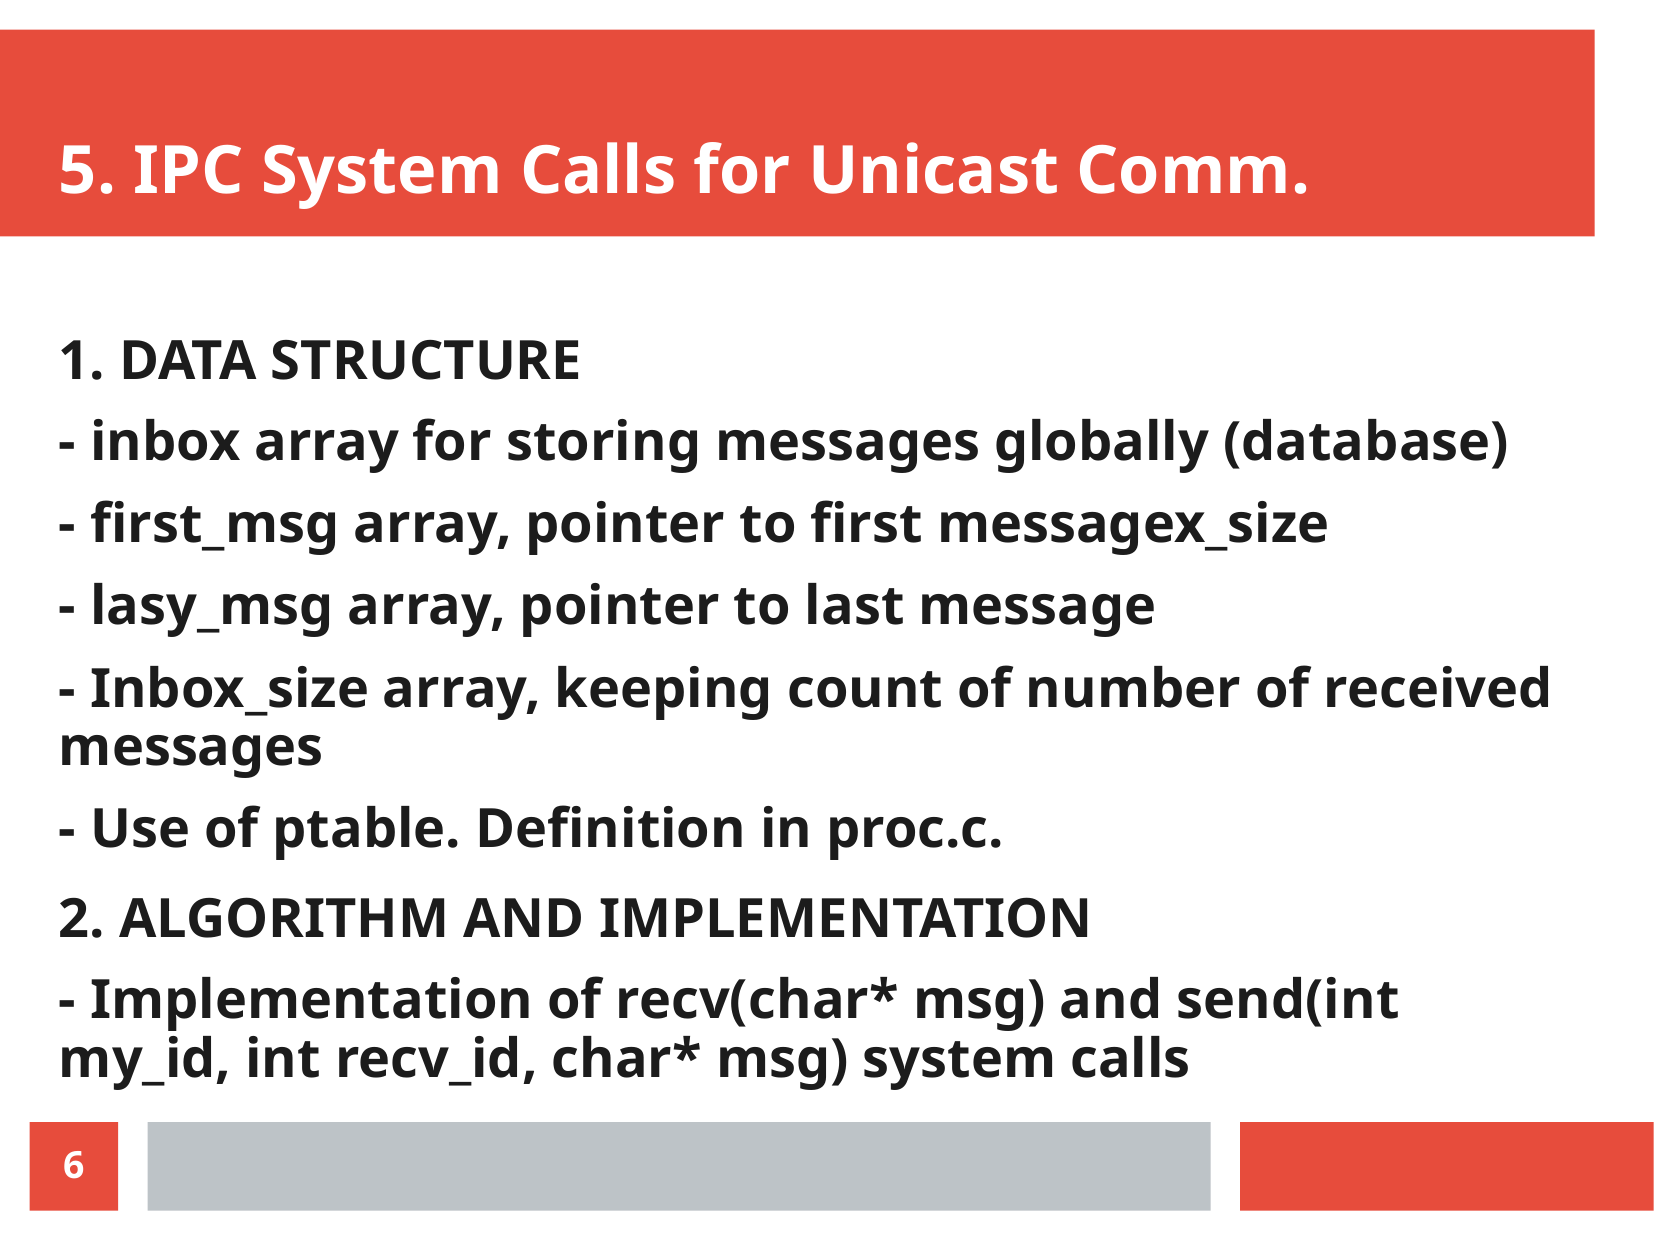

# 5. IPC System Calls for Unicast Comm.
1. DATA STRUCTURE
- inbox array for storing messages globally (database)
- first_msg array, pointer to first messagex_size
- lasy_msg array, pointer to last message
- Inbox_size array, keeping count of number of received messages
- Use of ptable. Definition in proc.c.
2. ALGORITHM AND IMPLEMENTATION
- Implementation of recv(char* msg) and send(int my_id, int recv_id, char* msg) system calls